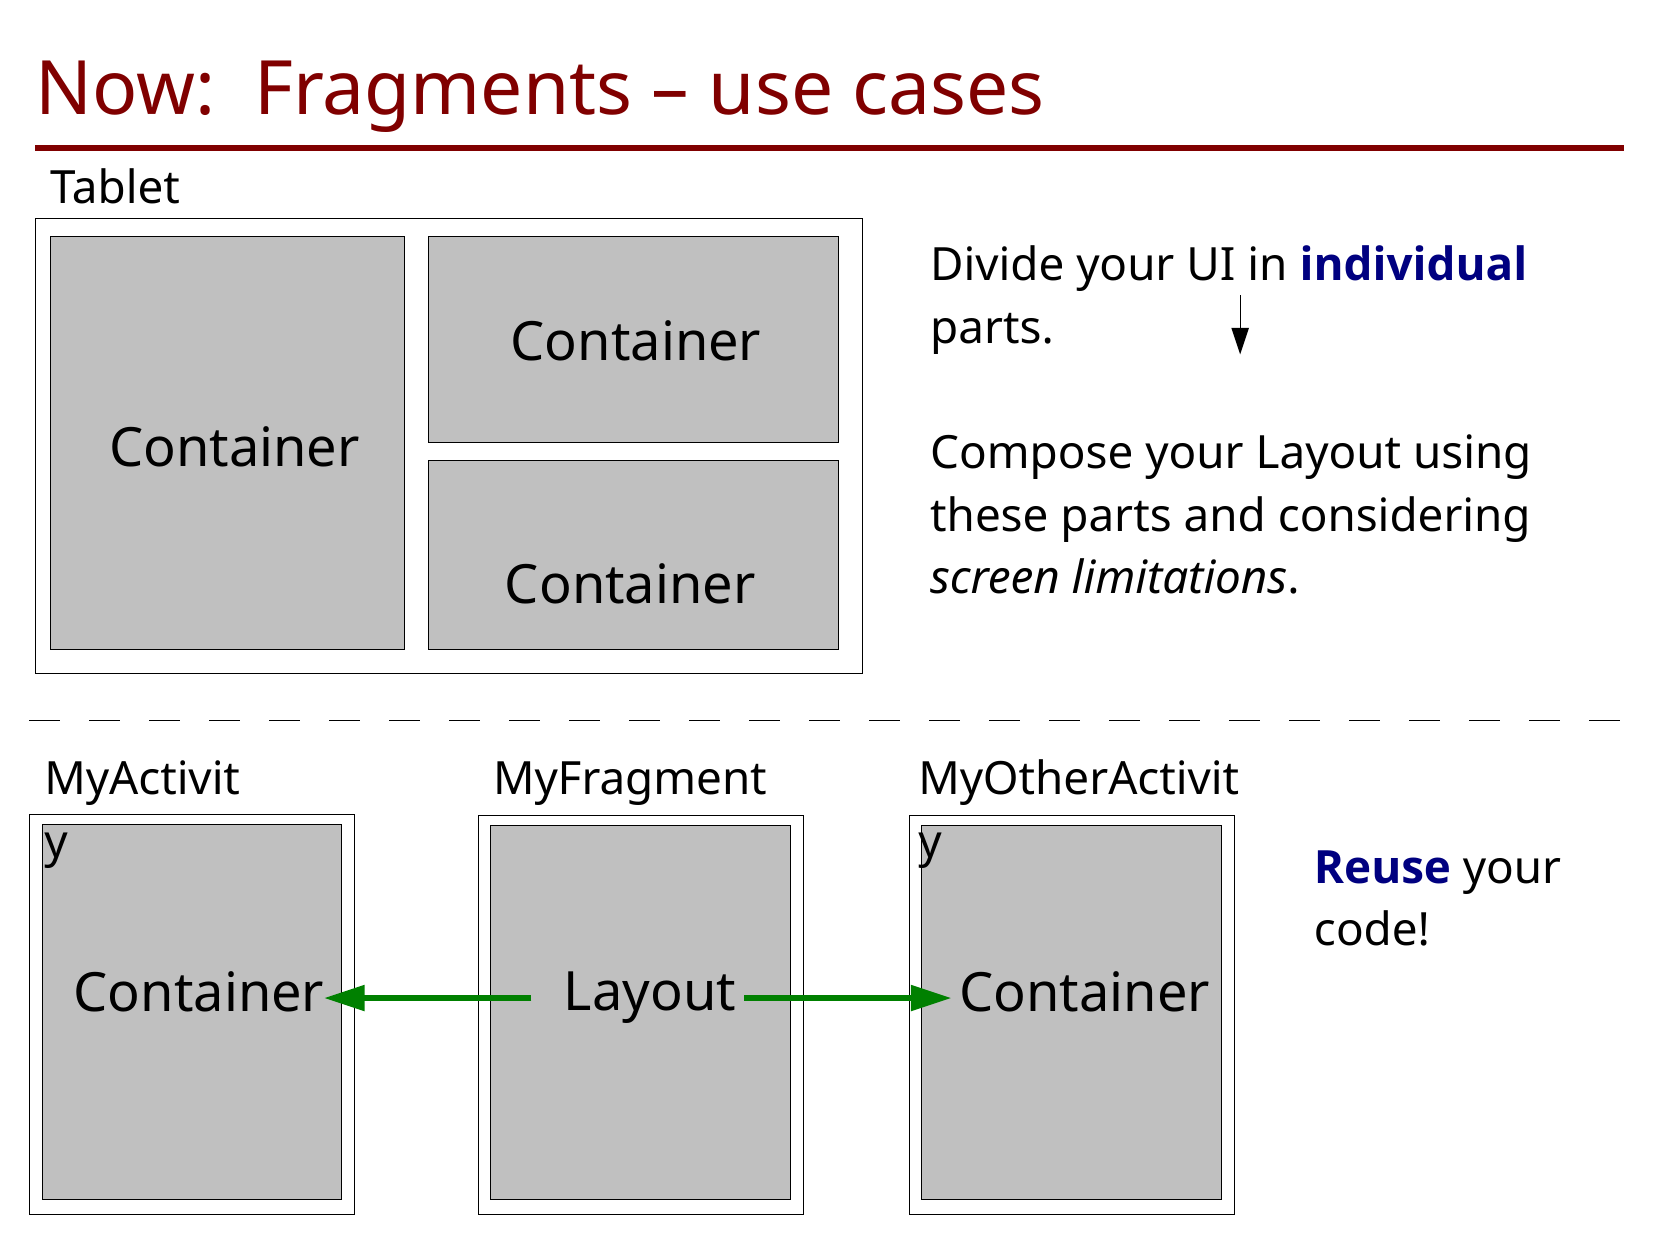

# Now: Fragments – use cases
Tablet
Divide your UI in individual parts.
Compose your Layout using these parts and considering screen limitations.
Container
Container
Container
MyActivity
MyFragment
MyOtherActivity
Reuse your code!
Layout
Container
Container